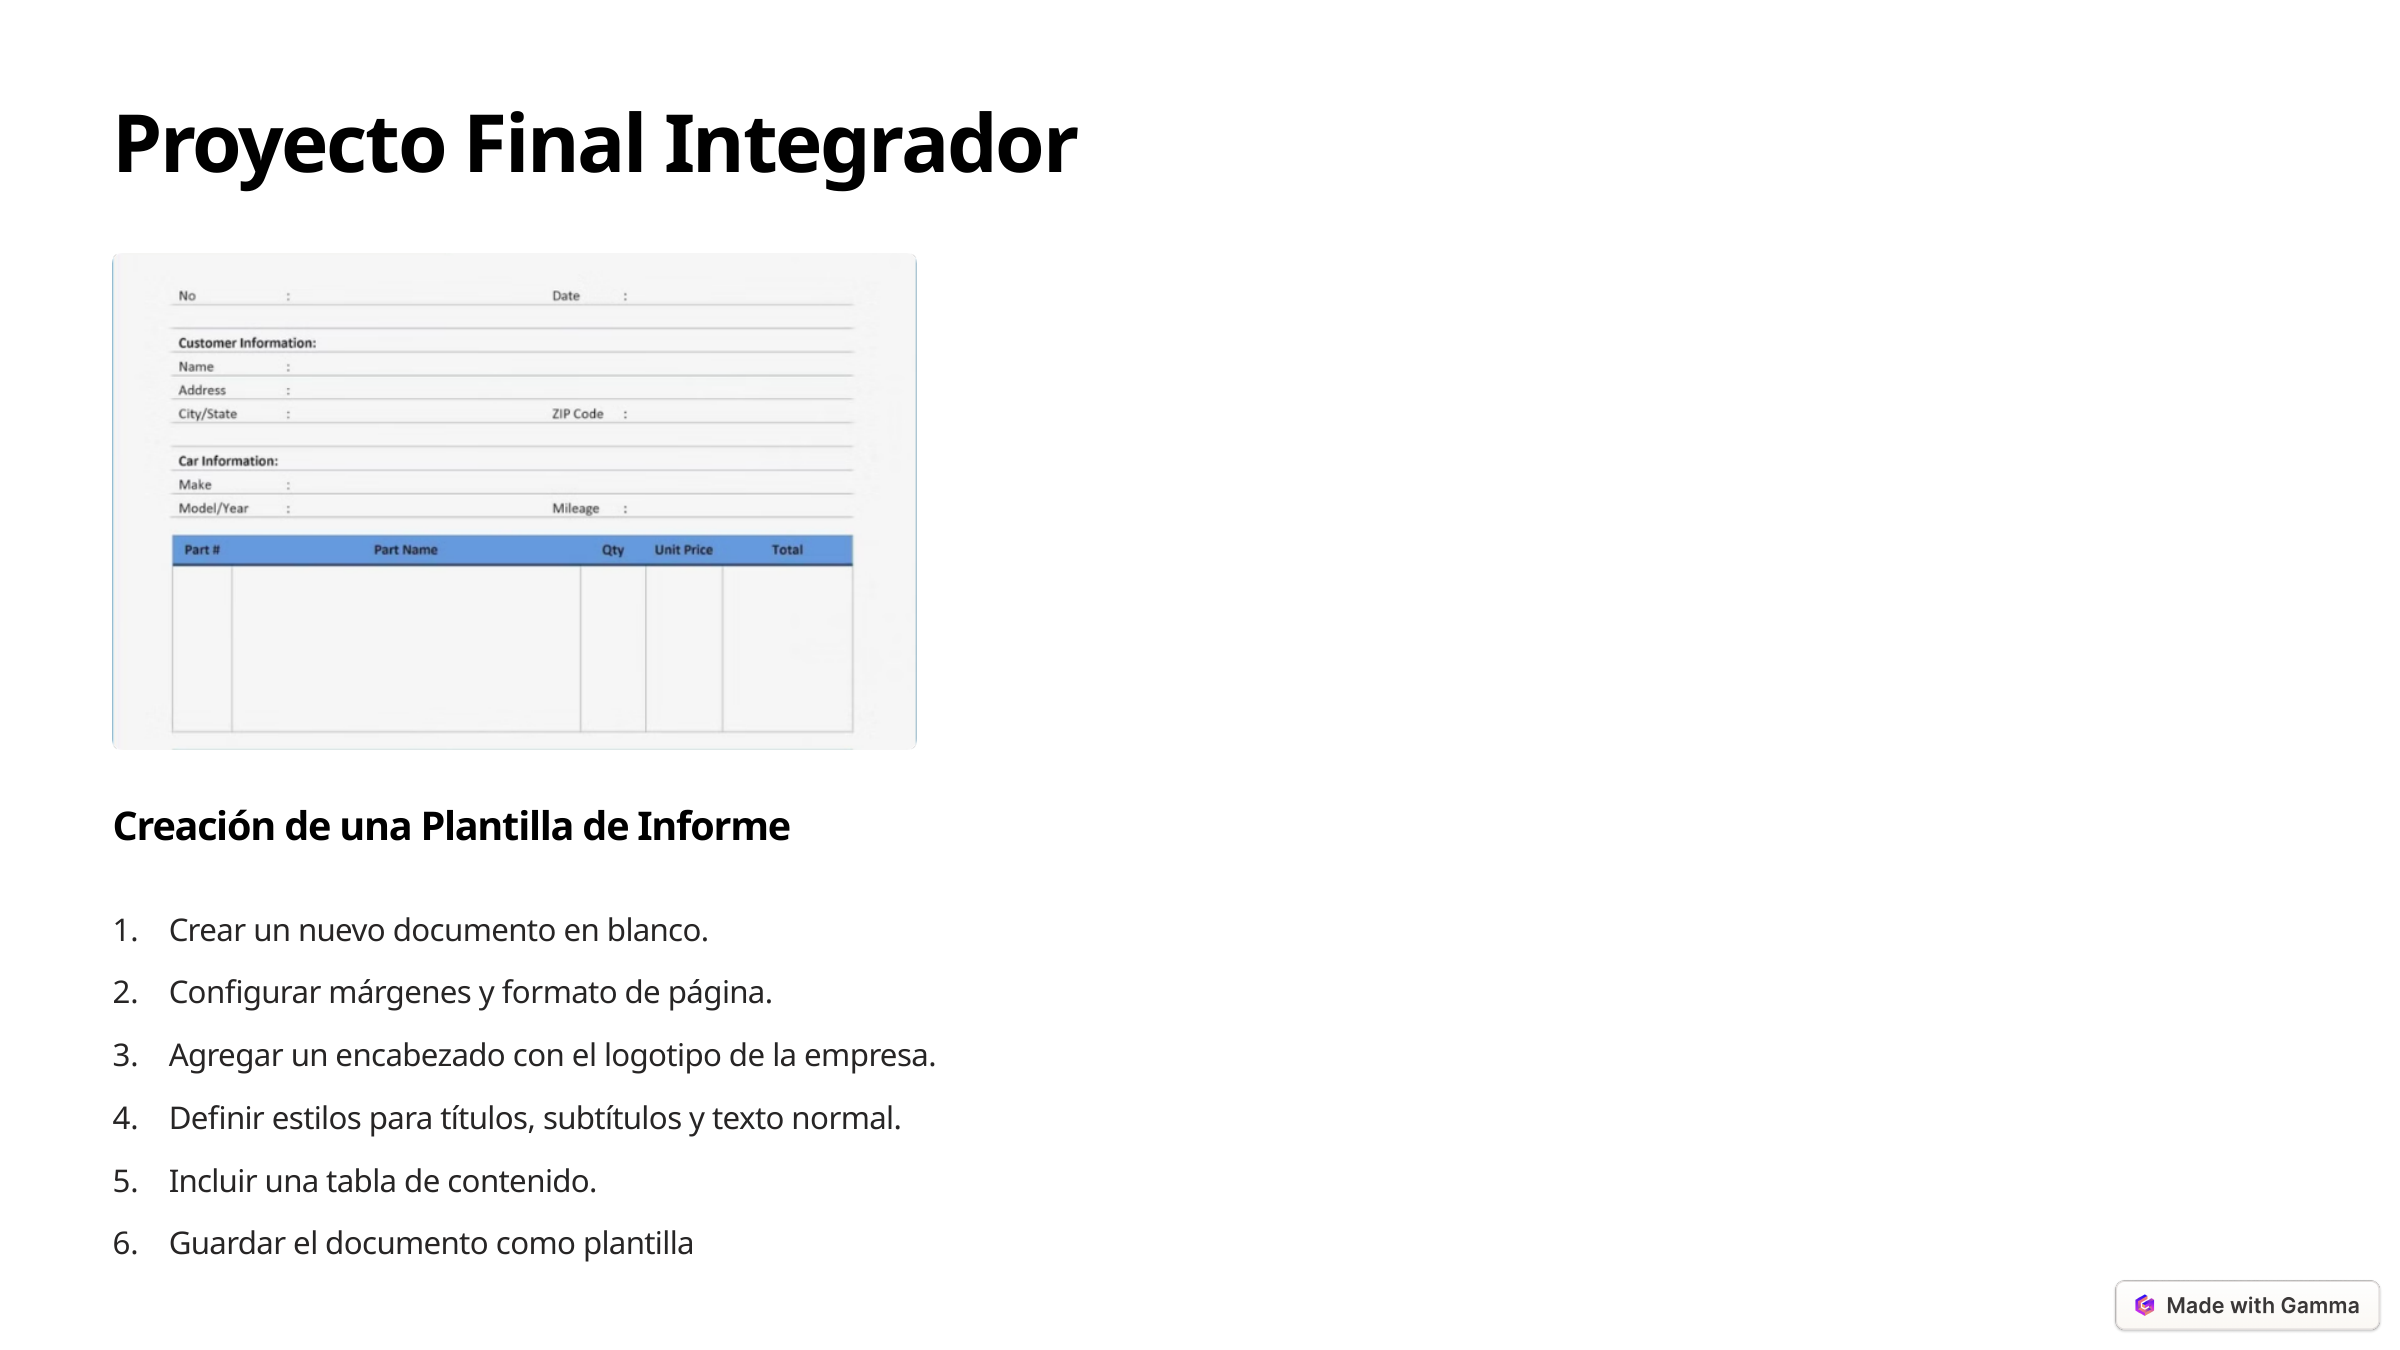

Proyecto Final Integrador
Creación de una Plantilla de Informe
Crear un nuevo documento en blanco.
Configurar márgenes y formato de página.
Agregar un encabezado con el logotipo de la empresa.
Definir estilos para títulos, subtítulos y texto normal.
Incluir una tabla de contenido.
Guardar el documento como plantilla